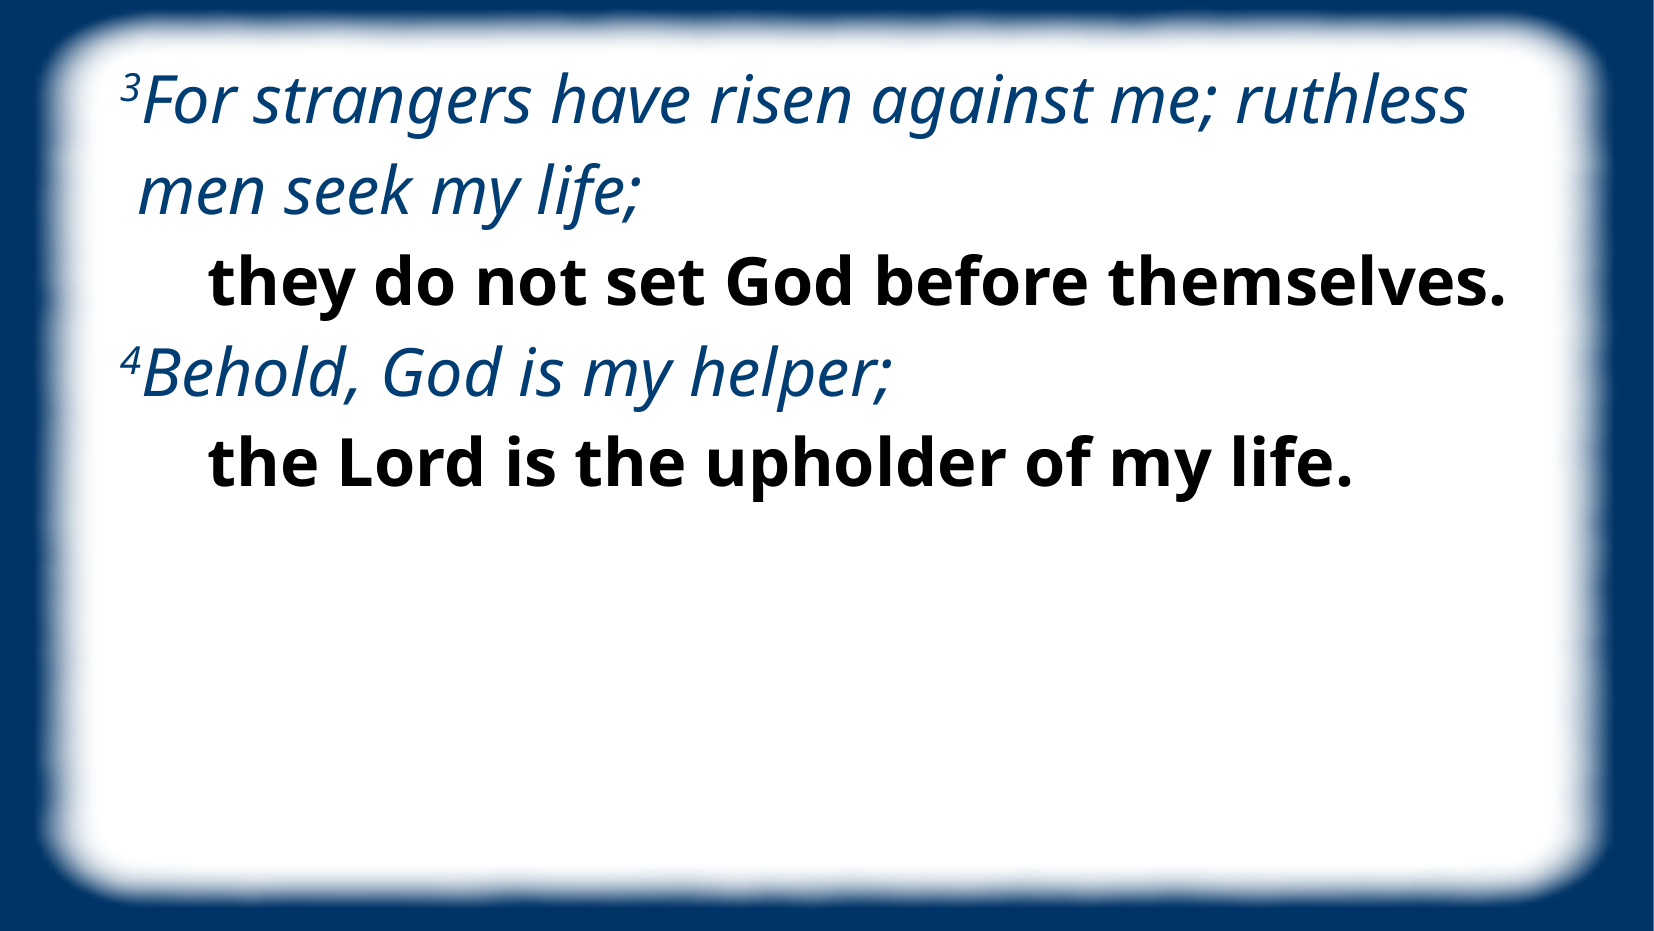

3For strangers have risen against me; ruthless
 men seek my life;
 they do not set God before themselves.
4Behold, God is my helper;
 the Lord is the upholder of my life.